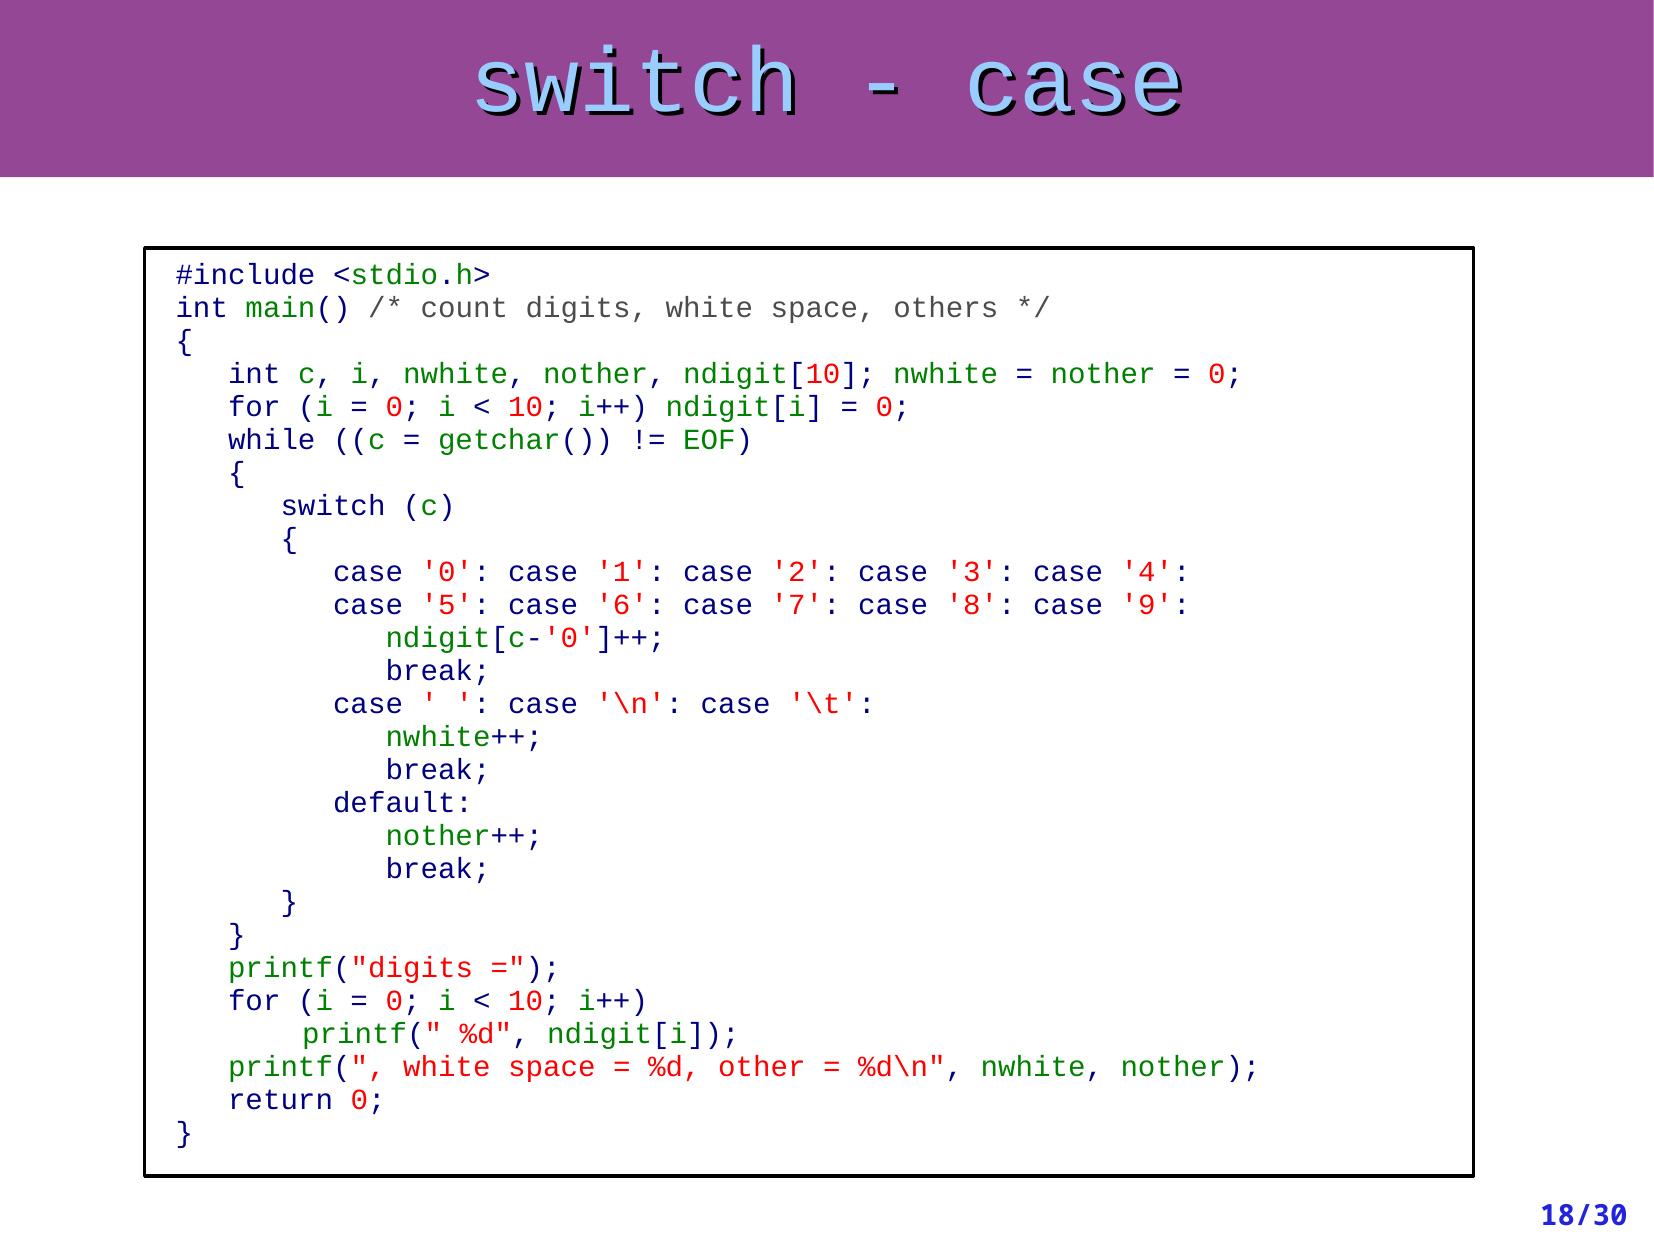

# switch - case
#include <stdio.h>
int main() /* count digits, white space, others */
{
 int c, i, nwhite, nother, ndigit[10]; nwhite = nother = 0;
 for (i = 0; i < 10; i++) ndigit[i] = 0;
 while ((c = getchar()) != EOF)
 {
 switch (c)
 {
 case '0': case '1': case '2': case '3': case '4':
 case '5': case '6': case '7': case '8': case '9':
 ndigit[c-'0']++;
 break;
 case ' ': case '\n': case '\t':
 nwhite++;
 break;
 default:
 nother++;
 break;
 }
 }
 printf("digits =");
 for (i = 0; i < 10; i++)
	 printf(" %d", ndigit[i]);
 printf(", white space = %d, other = %d\n", nwhite, nother);
 return 0;
}
18